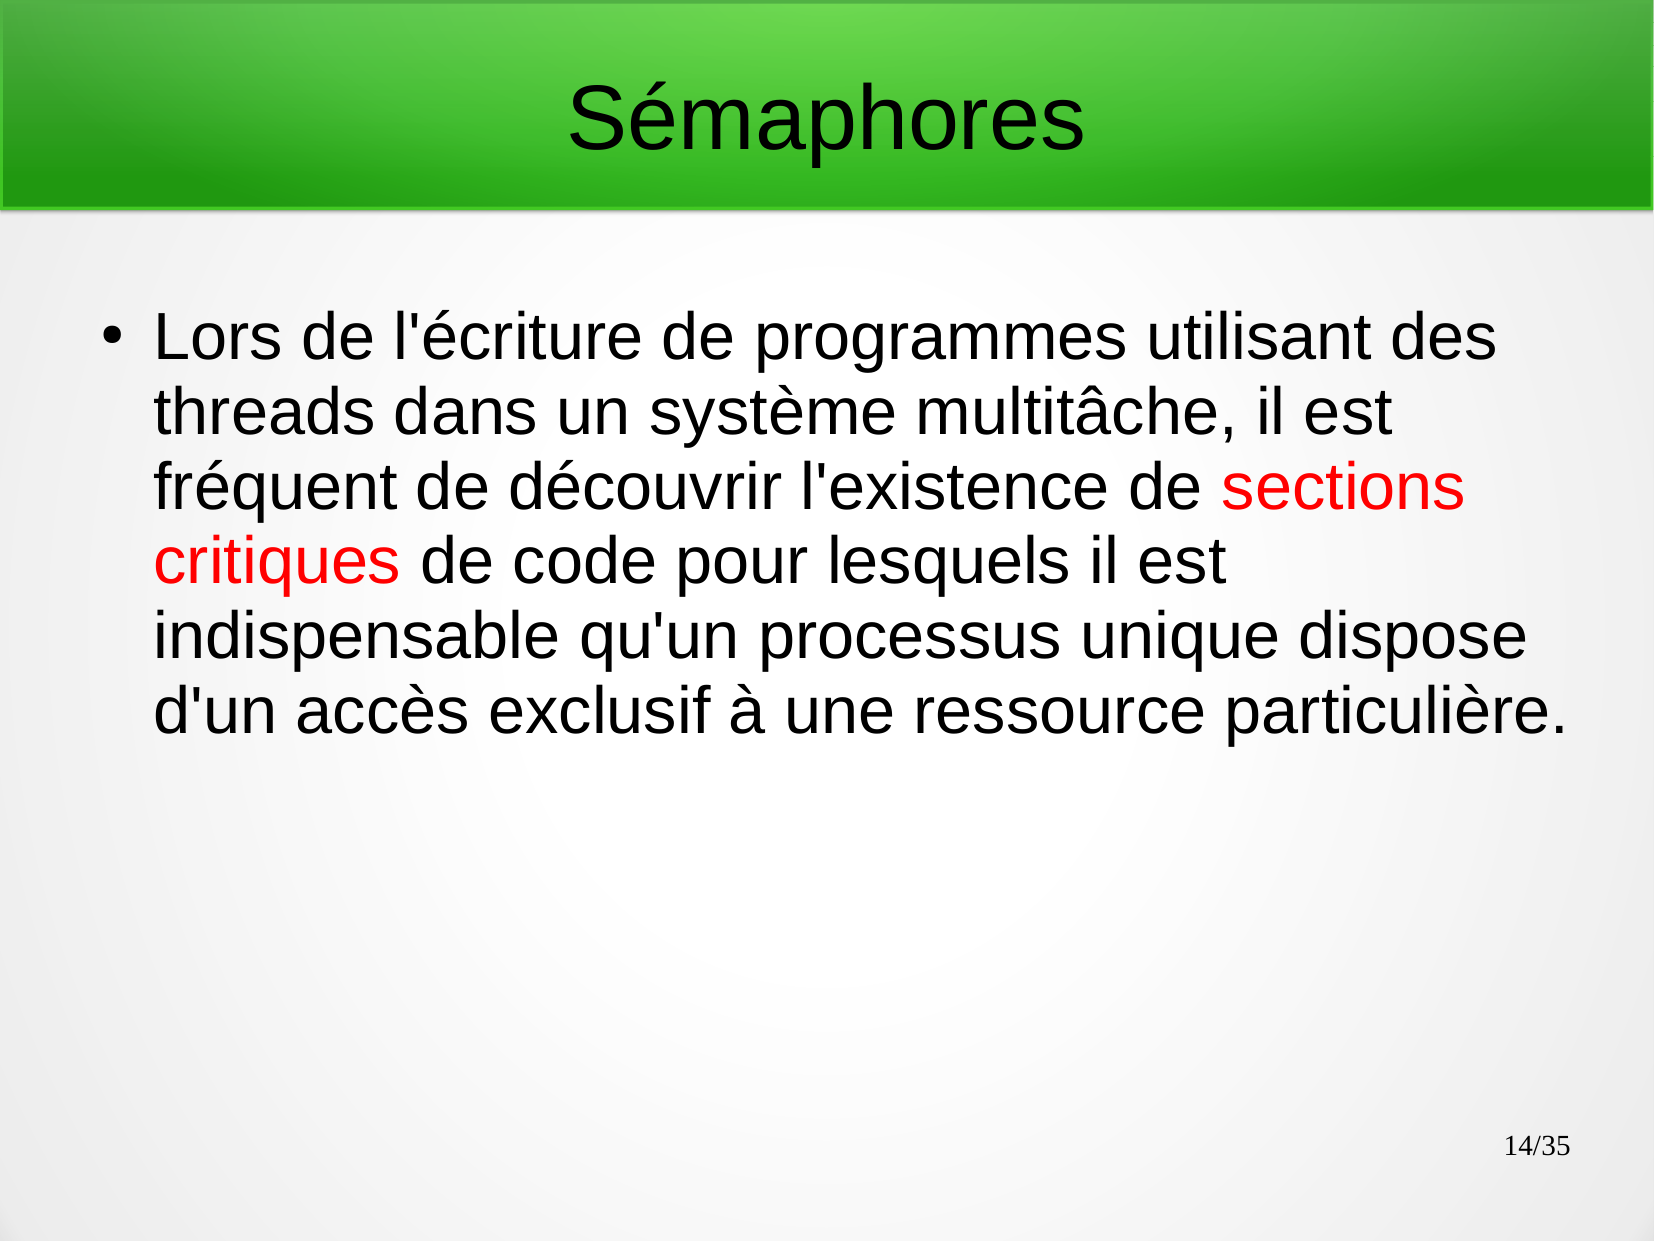

# Sémaphores
Lors de l'écriture de programmes utilisant des threads dans un système multitâche, il est fréquent de découvrir l'existence de sections critiques de code pour lesquels il est indispensable qu'un processus unique dispose d'un accès exclusif à une ressource particulière.
14